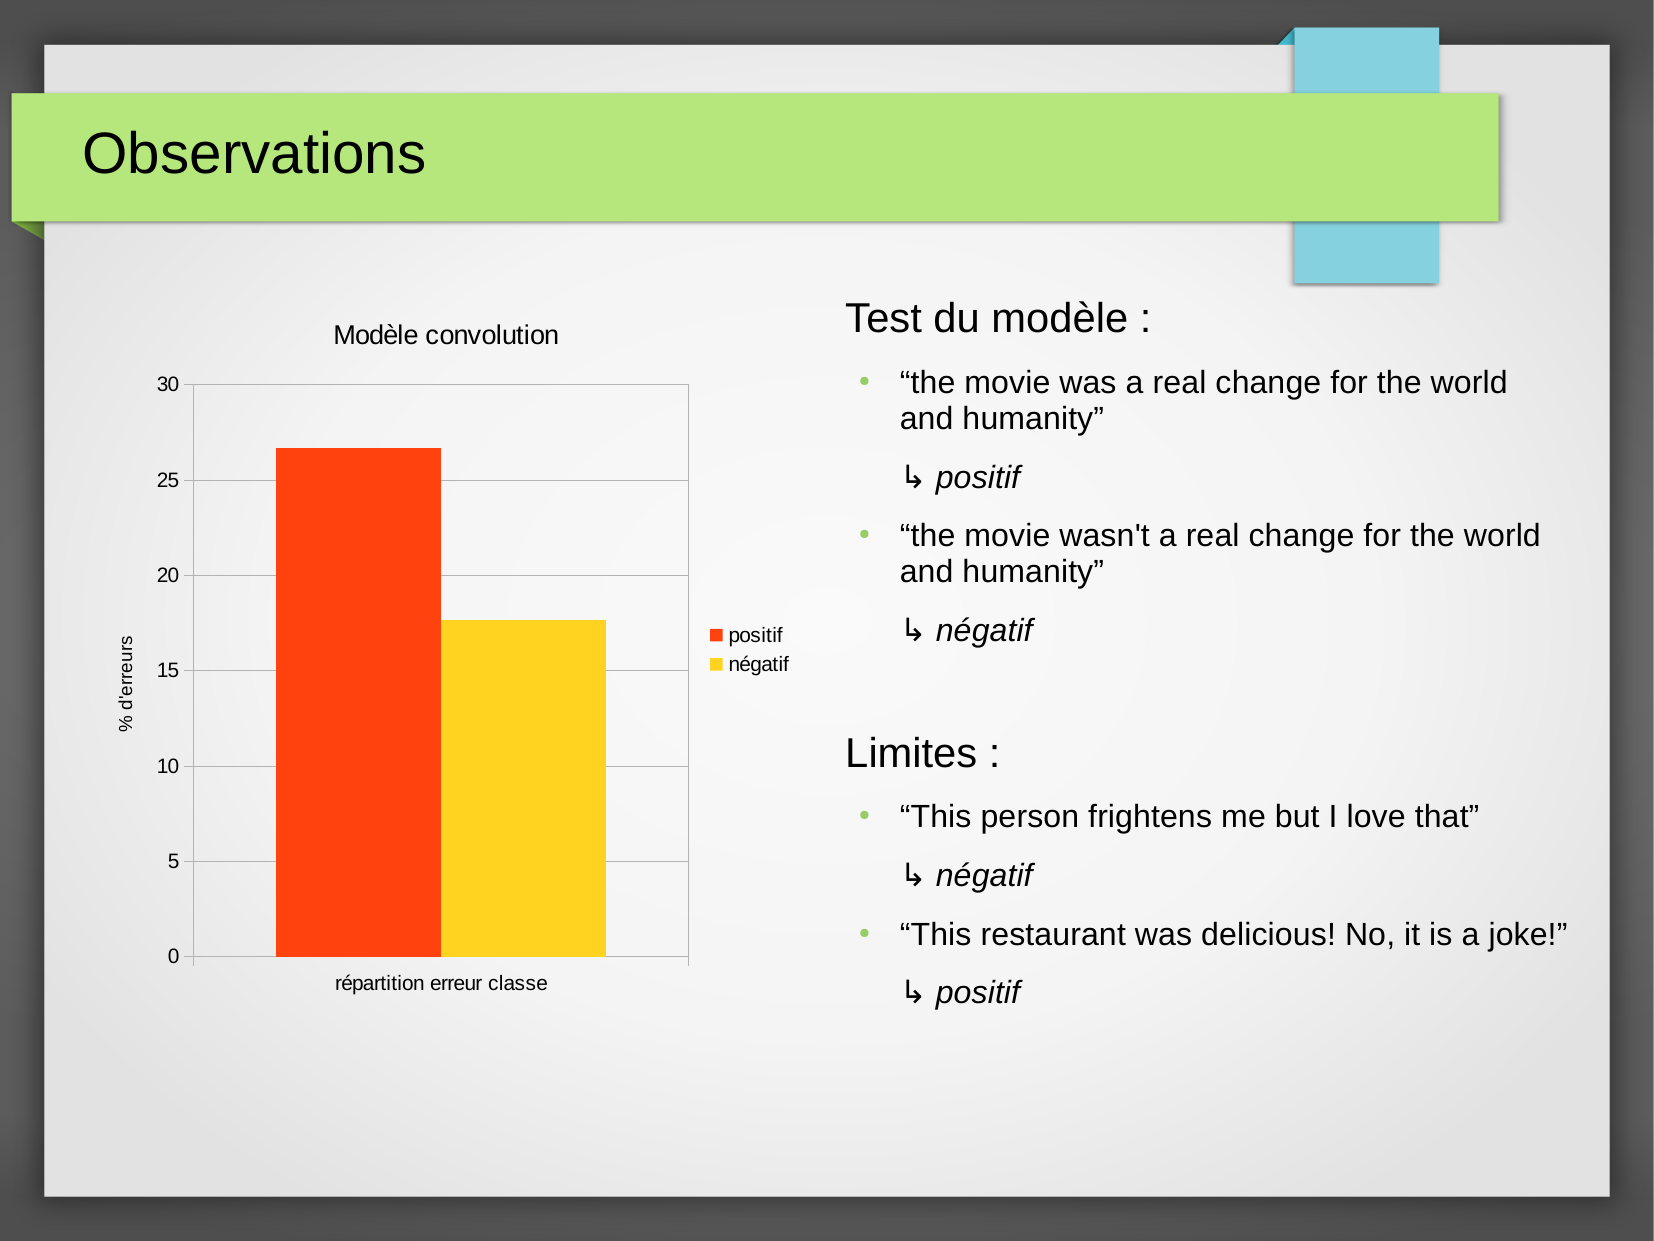

# Observations
### Chart: Modèle convolution
| Category | positif | négatif |
|---|---|---|
| répartition erreur classe | 26.66 | 17.68 |Test du modèle :
“the movie was a real change for the world and humanity”
↳ positif
“the movie wasn't a real change for the world and humanity”
↳ négatif
Limites :
“This person frightens me but I love that”
↳ négatif
“This restaurant was delicious! No, it is a joke!”
↳ positif